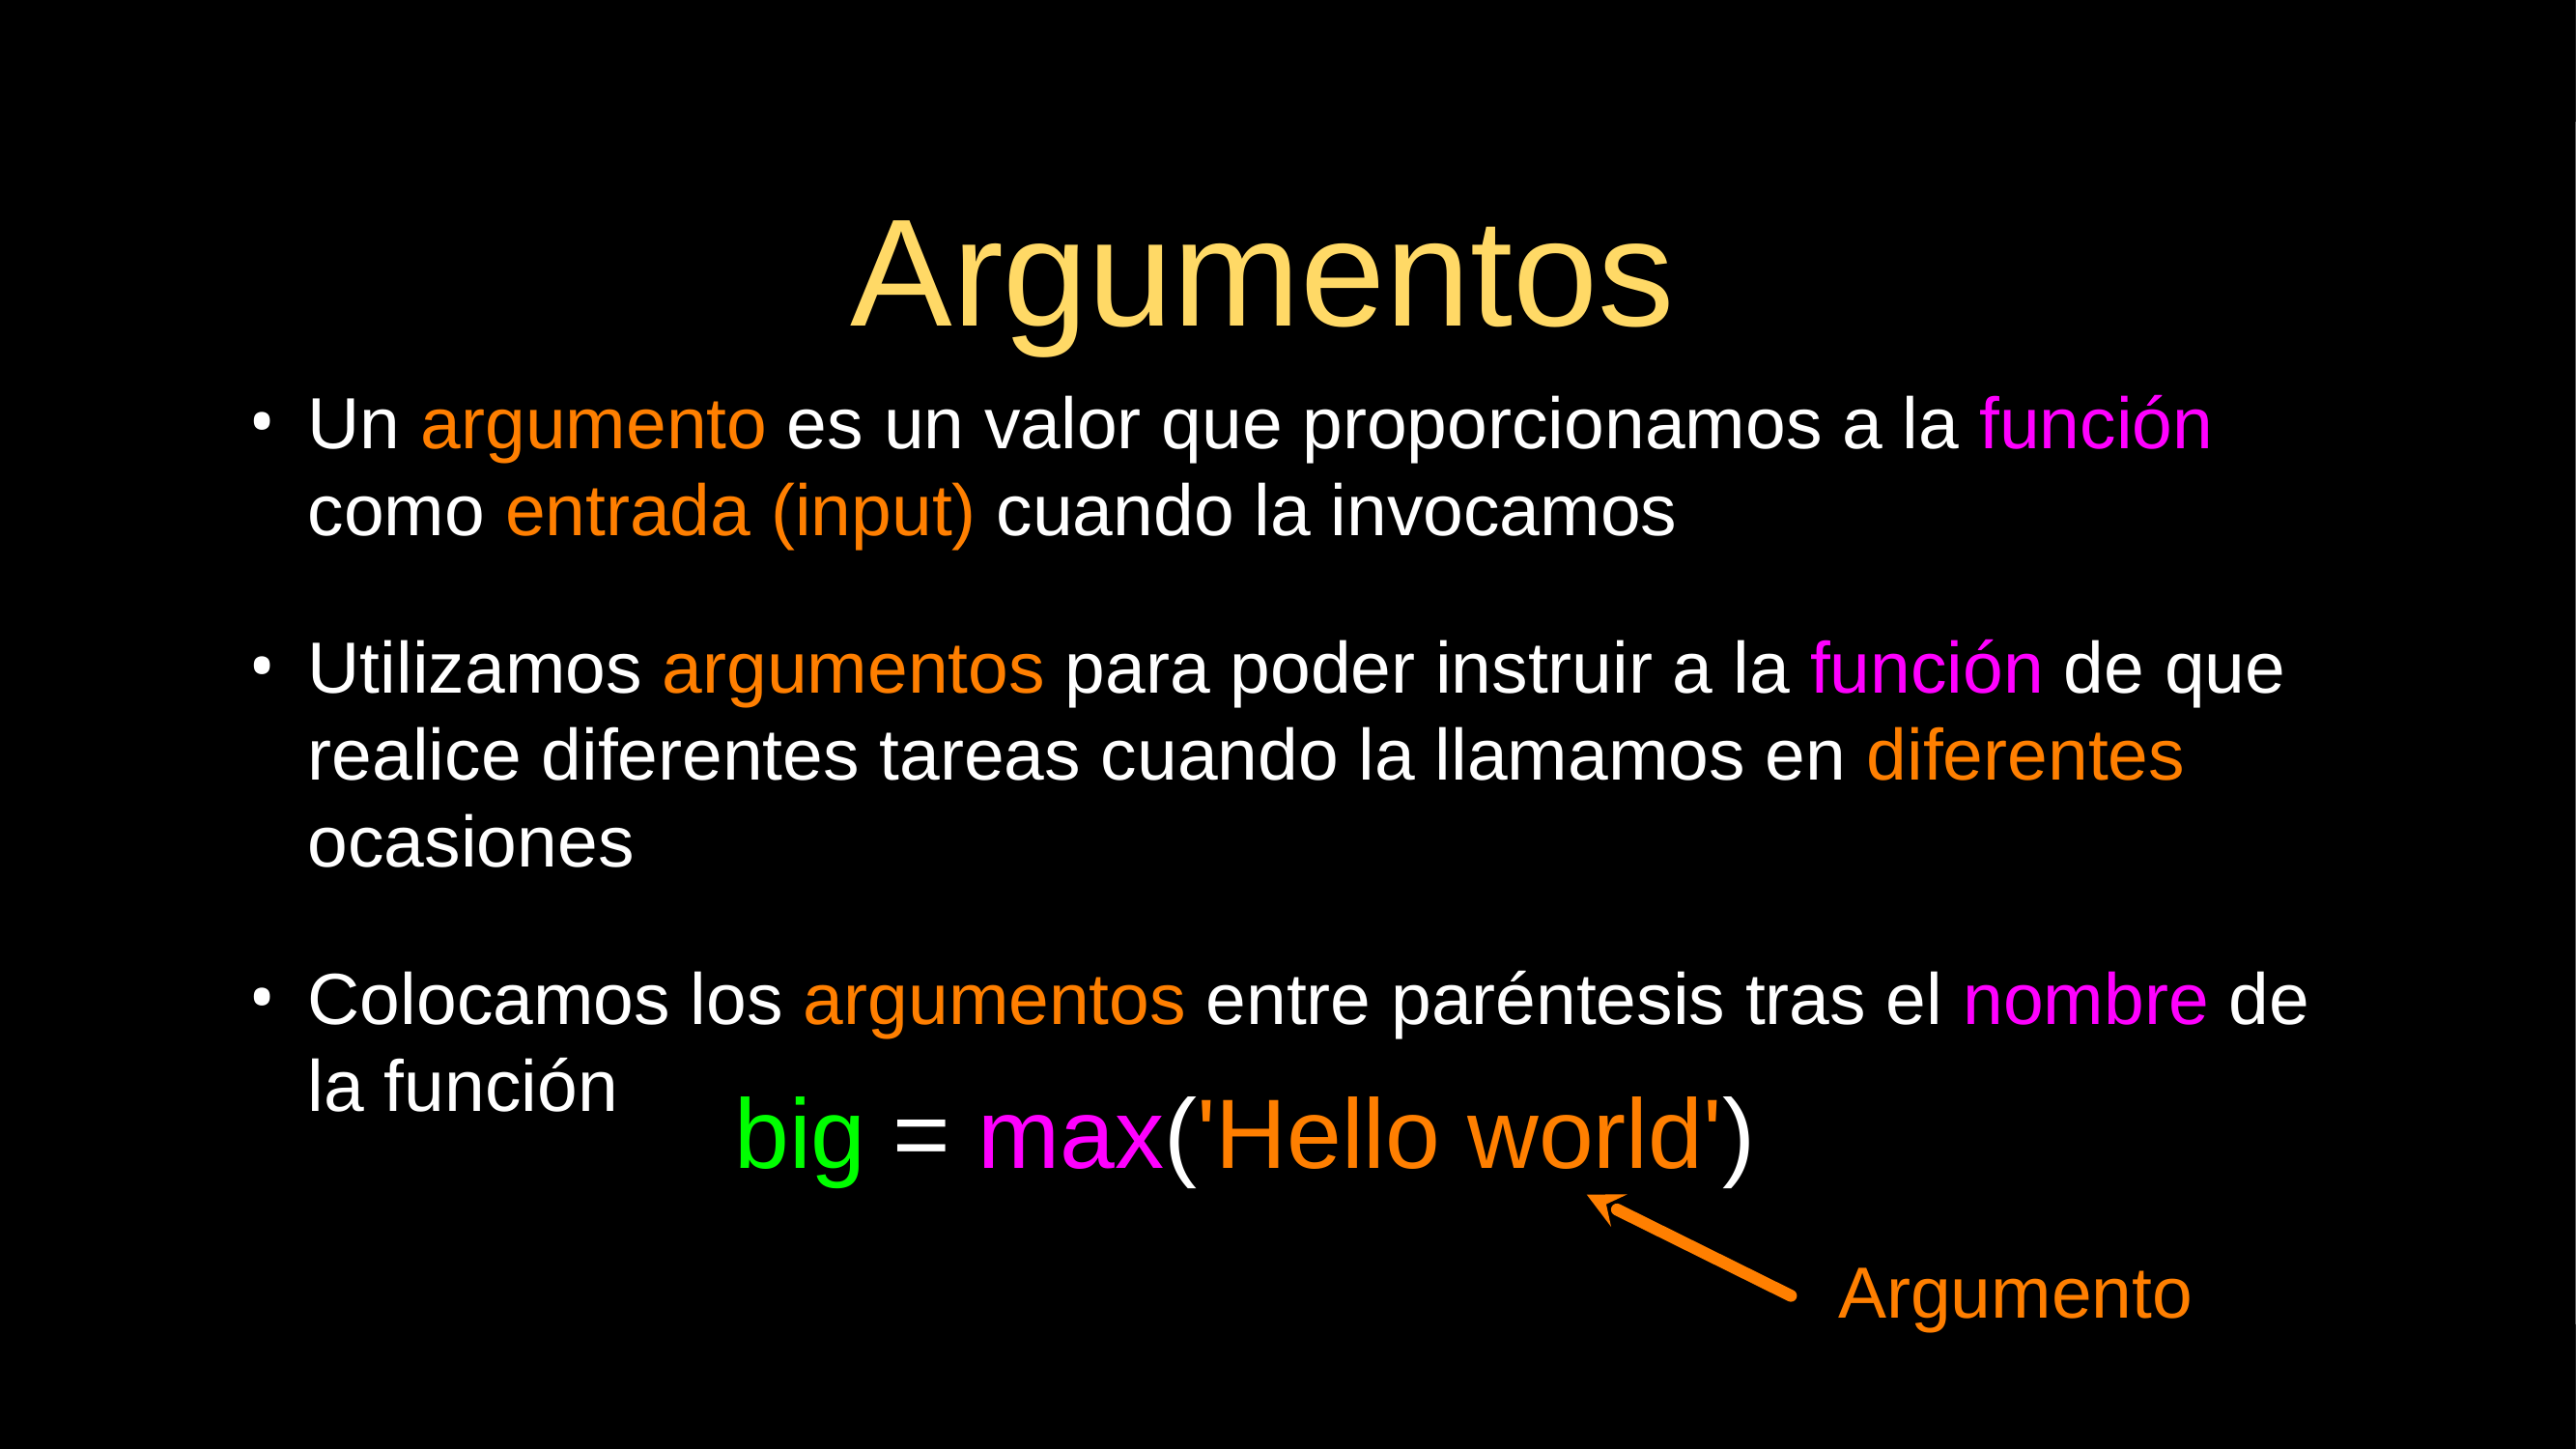

# Argumentos
Un argumento es un valor que proporcionamos a la función como entrada (input) cuando la invocamos
Utilizamos argumentos para poder instruir a la función de que realice diferentes tareas cuando la llamamos en diferentes ocasiones
Colocamos los argumentos entre paréntesis tras el nombre de la función
big = max('Hello world')
Argumento